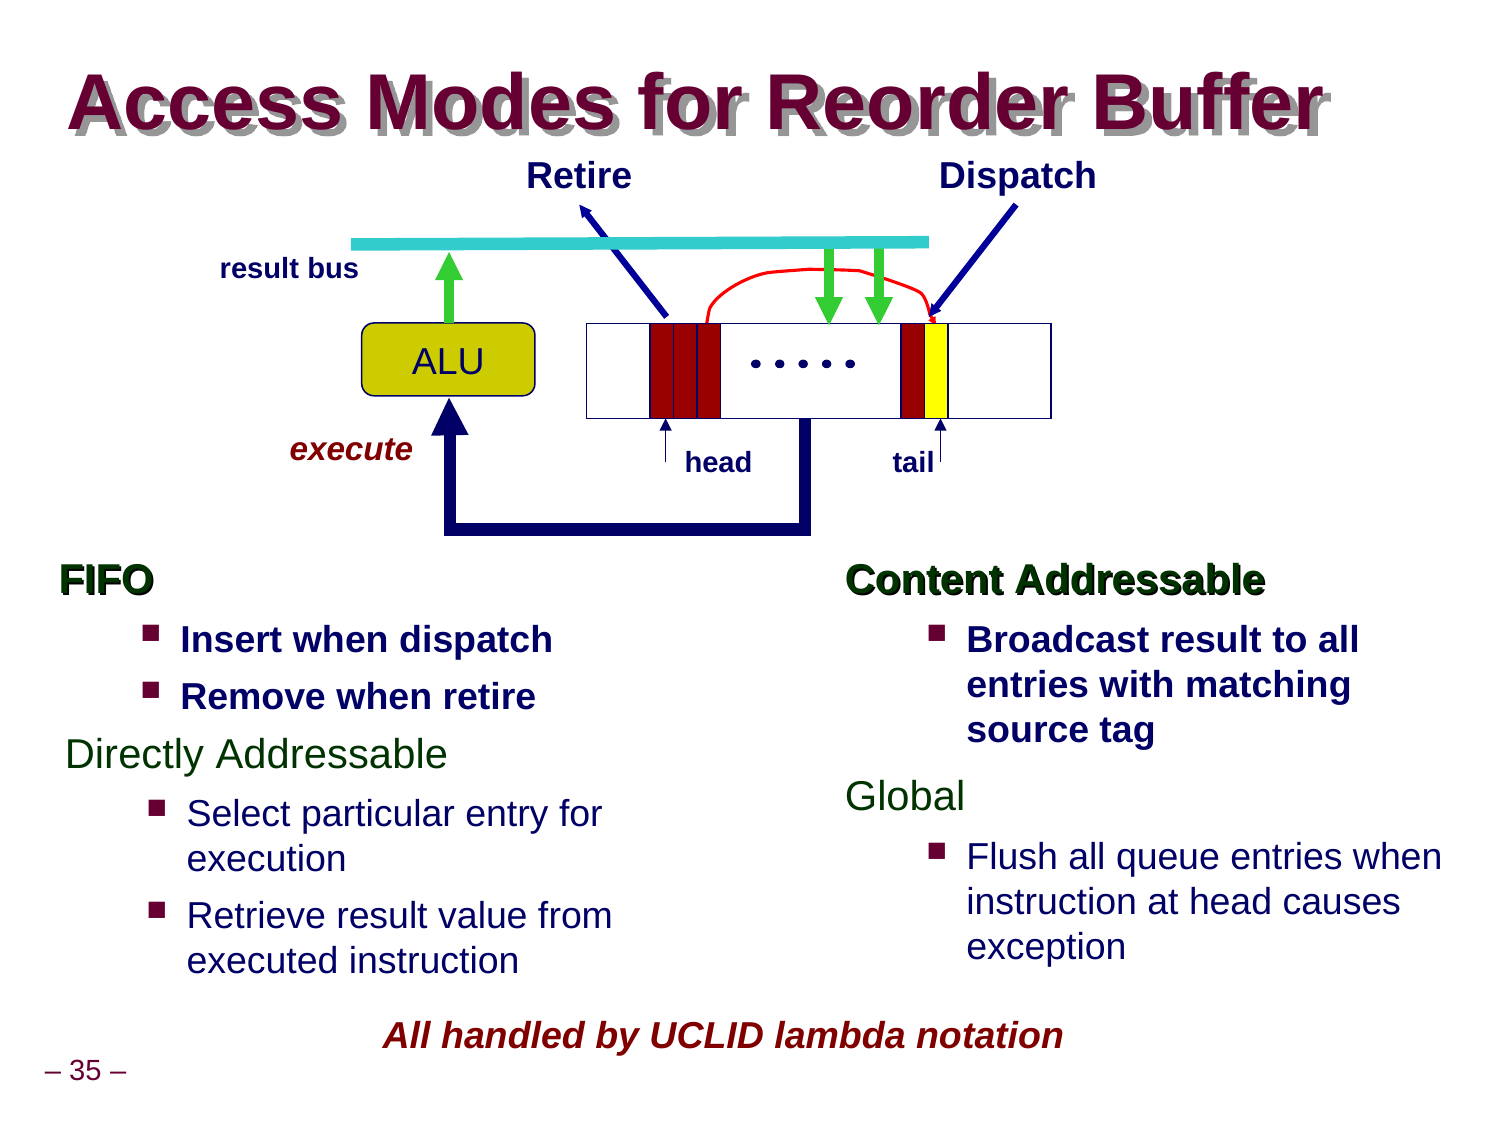

# Access Modes for Reorder Buffer
Retire
Dispatch
head
tail
result bus
ALU
execute
Directly Addressable
Select particular entry for execution
Retrieve result value from executed instruction
Content Addressable
Broadcast result to all entries with matching source tag
FIFO
Insert when dispatch
Remove when retire
Global
Flush all queue entries when instruction at head causes exception
All handled by UCLID lambda notation